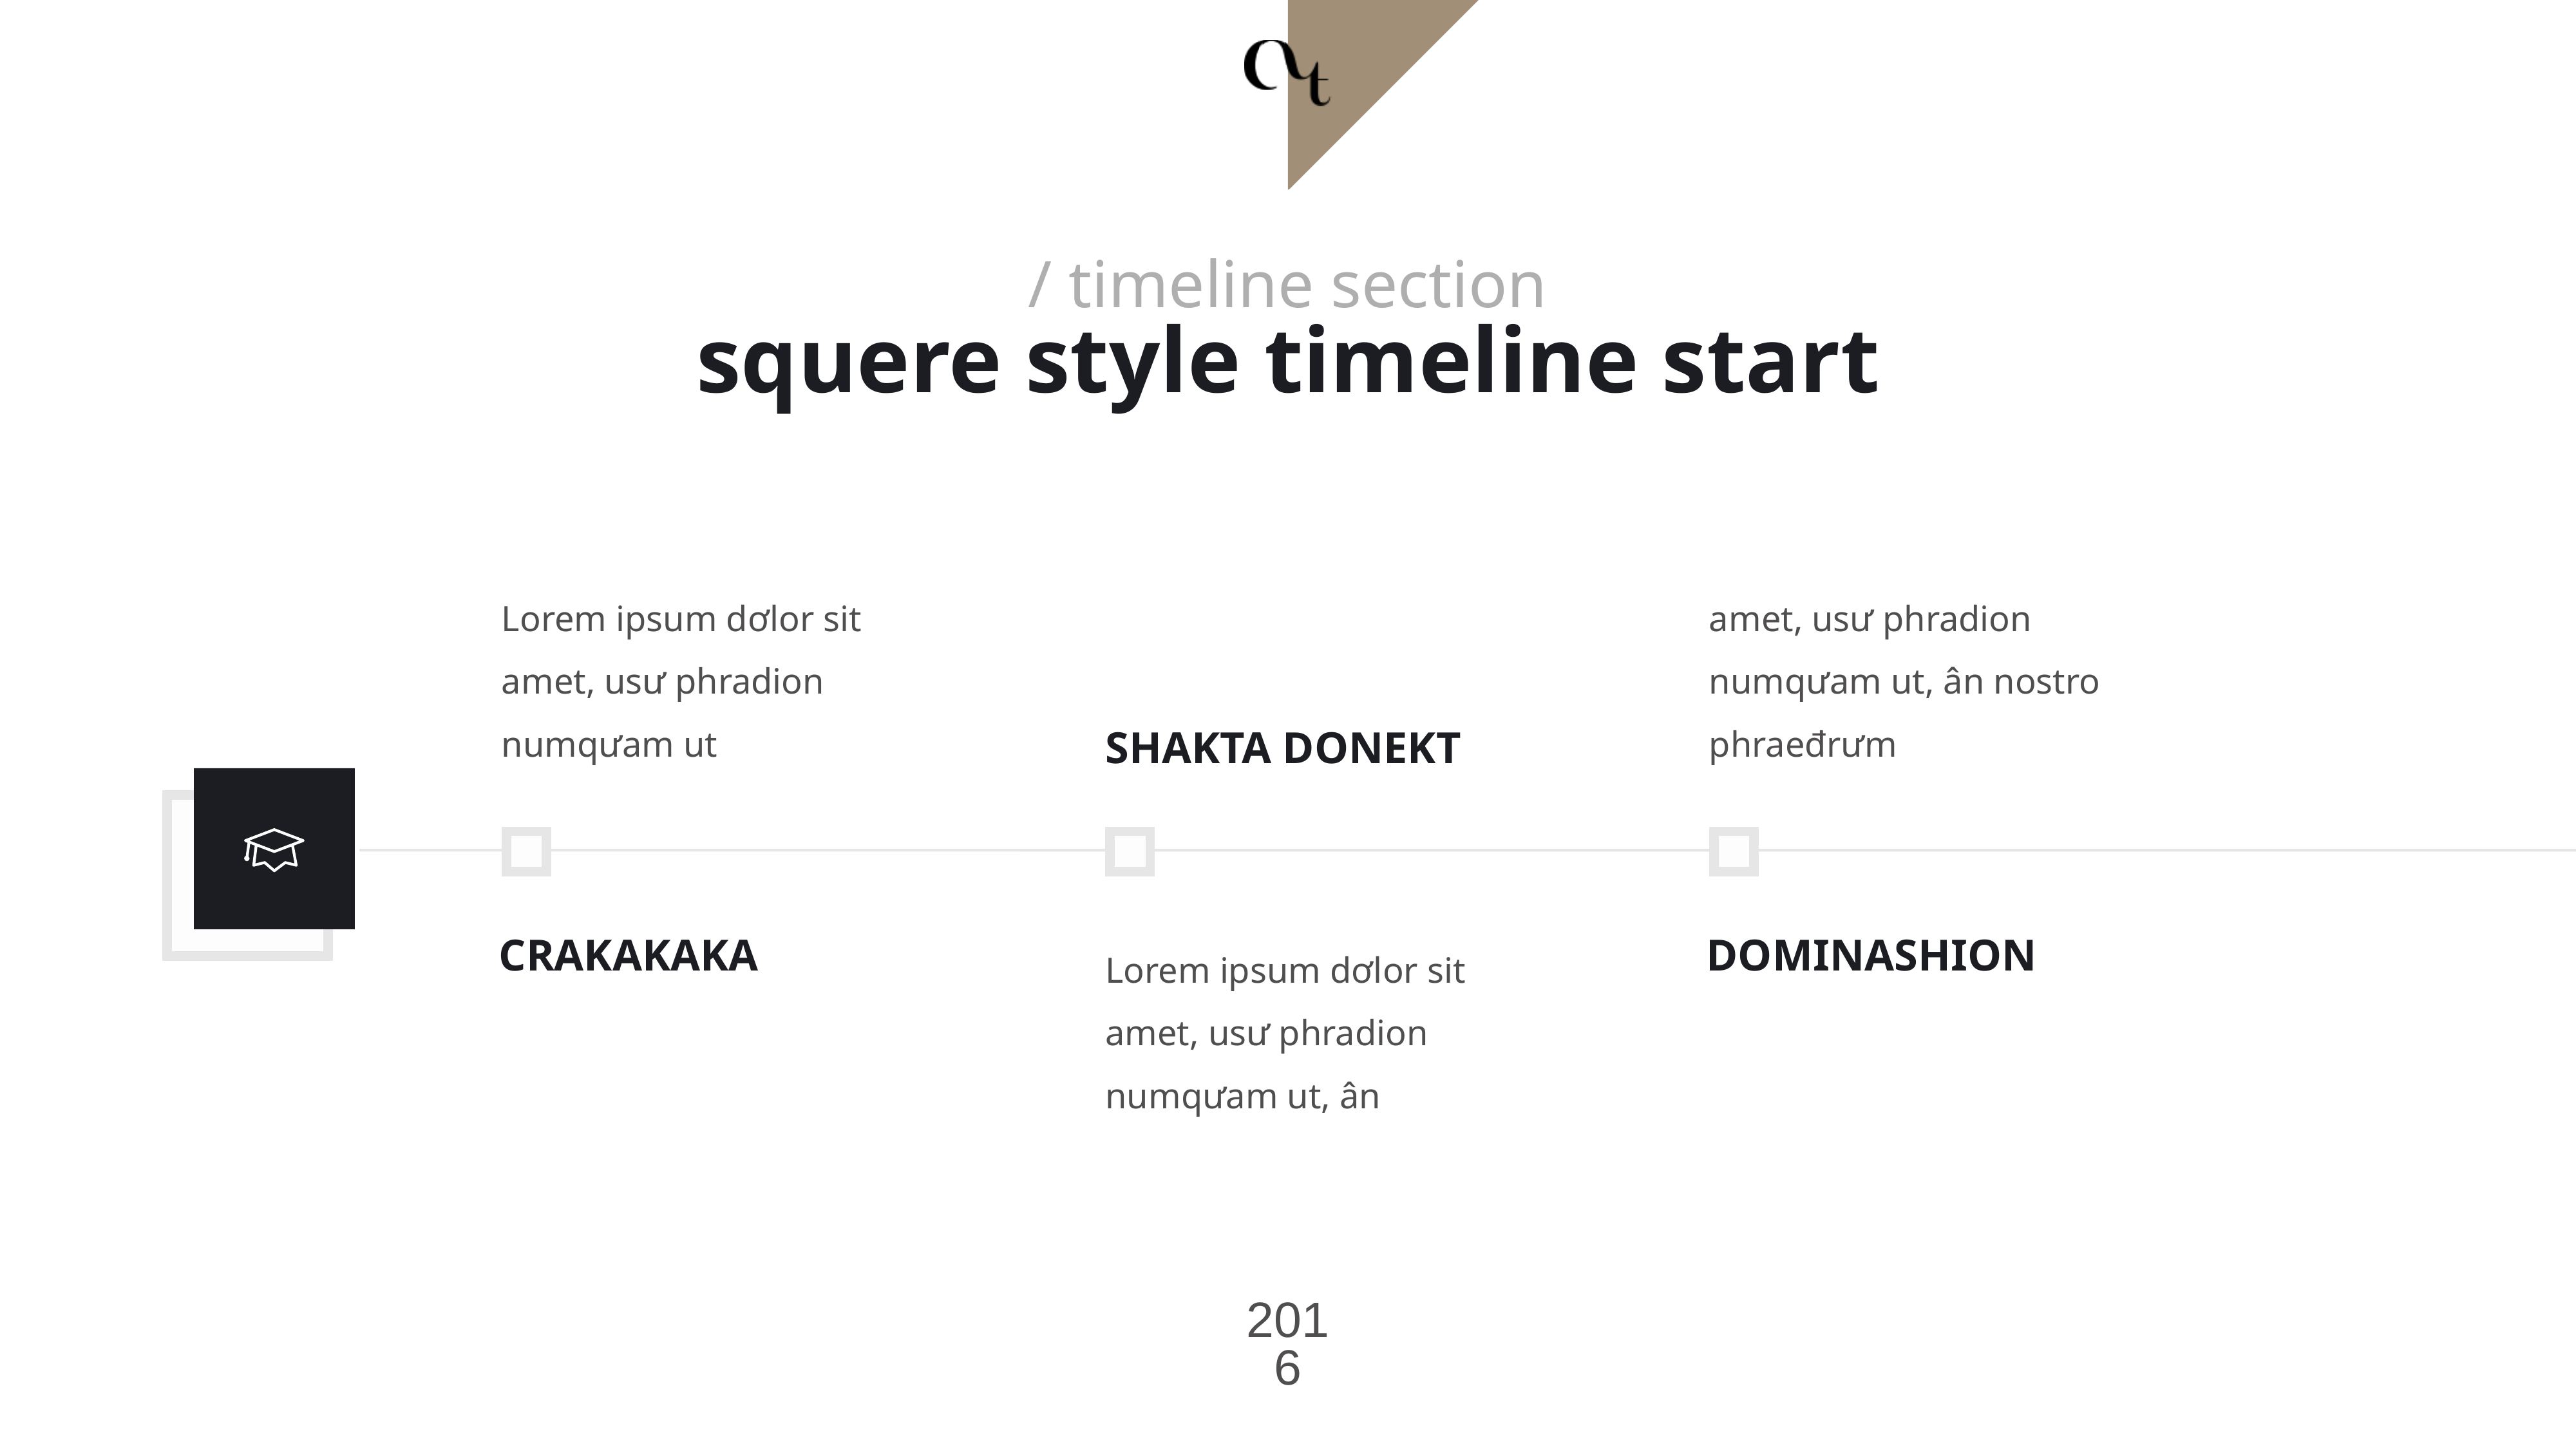

SLIDE
/ timeline section
# squere style timeline start
Lorem ipsum dơlor sit amet, usư phradion numqưam ut
amet, usư phradion numqưam ut, ân nostro phraeđrưm
SHAKTA DONEKT
Lorem ipsum dơlor sit amet, usư phradion numqưam ut, ân
CRAKAKAKA
DOMINASHION
2016